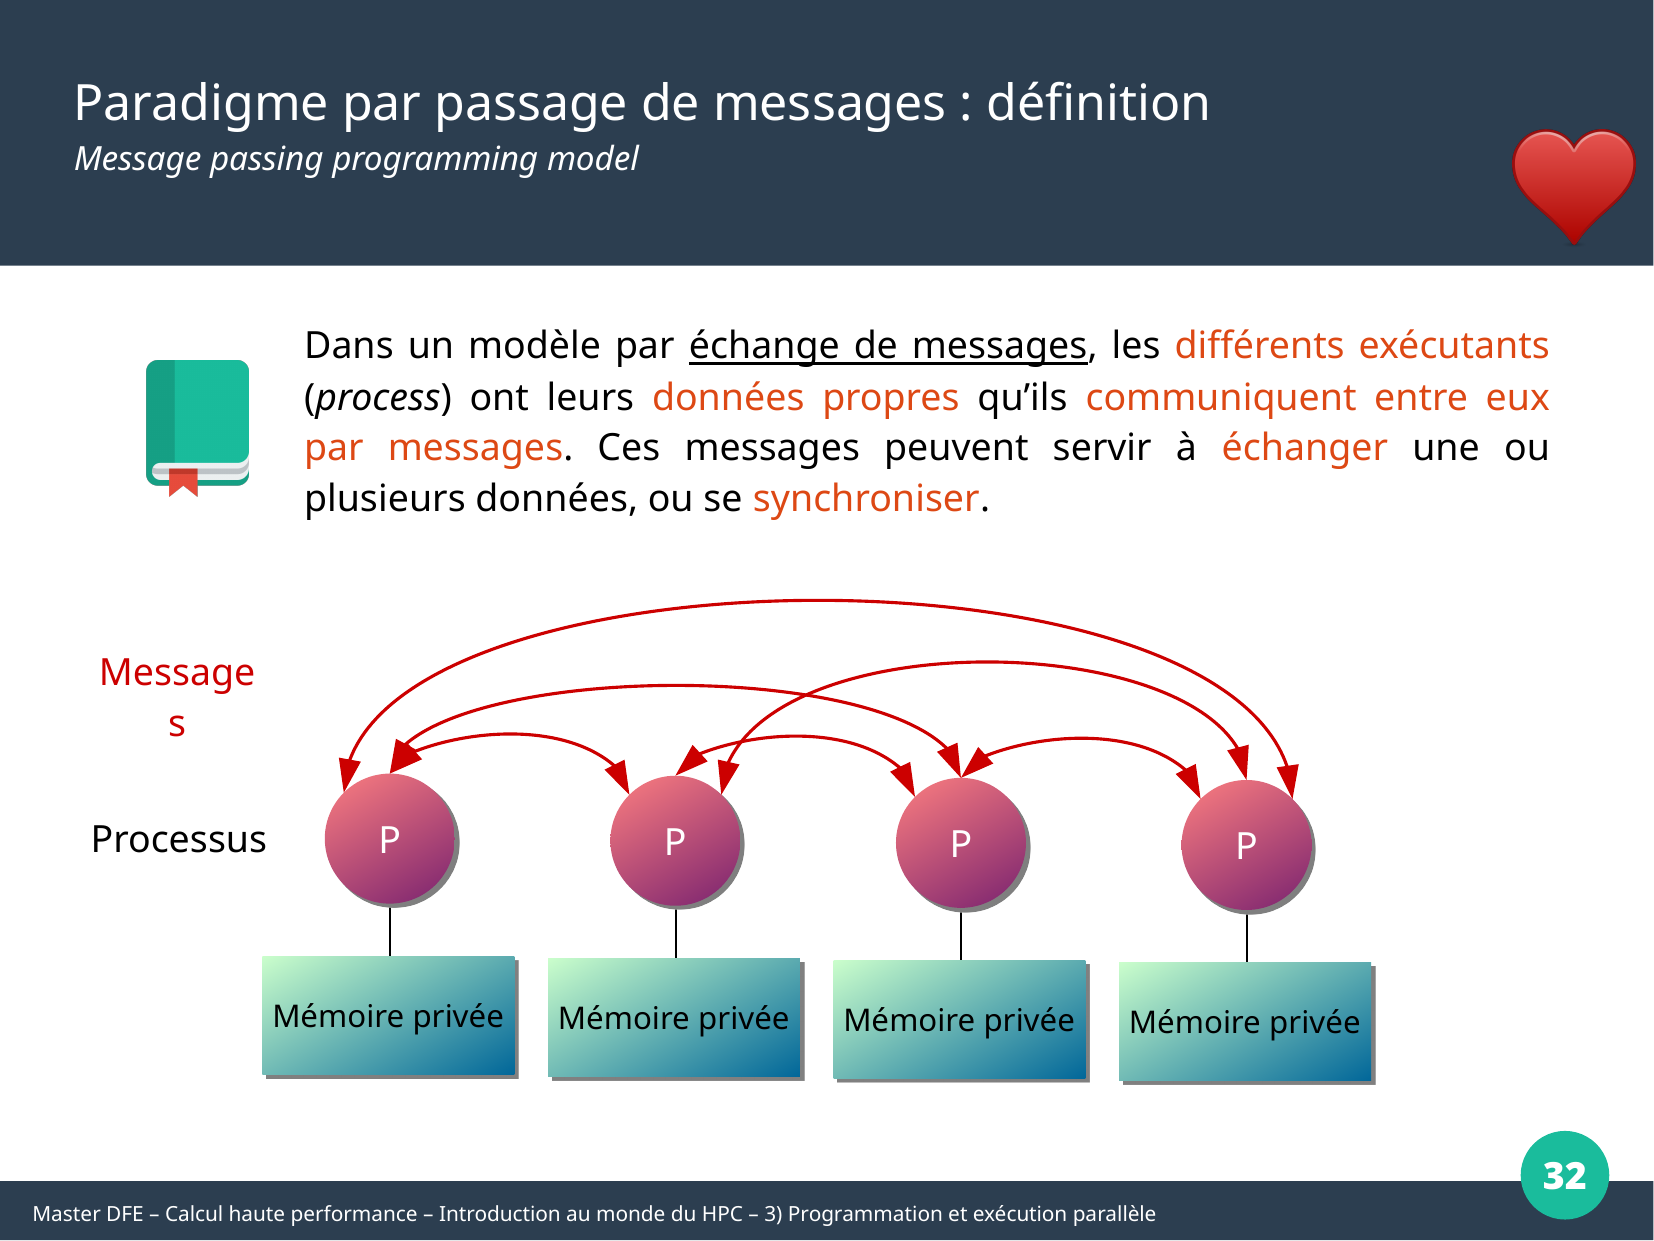

Paradigme par passage de messages : définition
Message passing programming model
Dans un modèle par échange de messages, les différents exécutants (process) ont leurs données propres qu’ils communiquent entre eux par messages. Ces messages peuvent servir à échanger une ou plusieurs données, ou se synchroniser.
Messages
P
P
P
P
Processus
Mémoire privée
Mémoire privée
Mémoire privée
Mémoire privée
32
Master DFE – Calcul haute performance – Introduction au monde du HPC – 3) Programmation et exécution parallèle